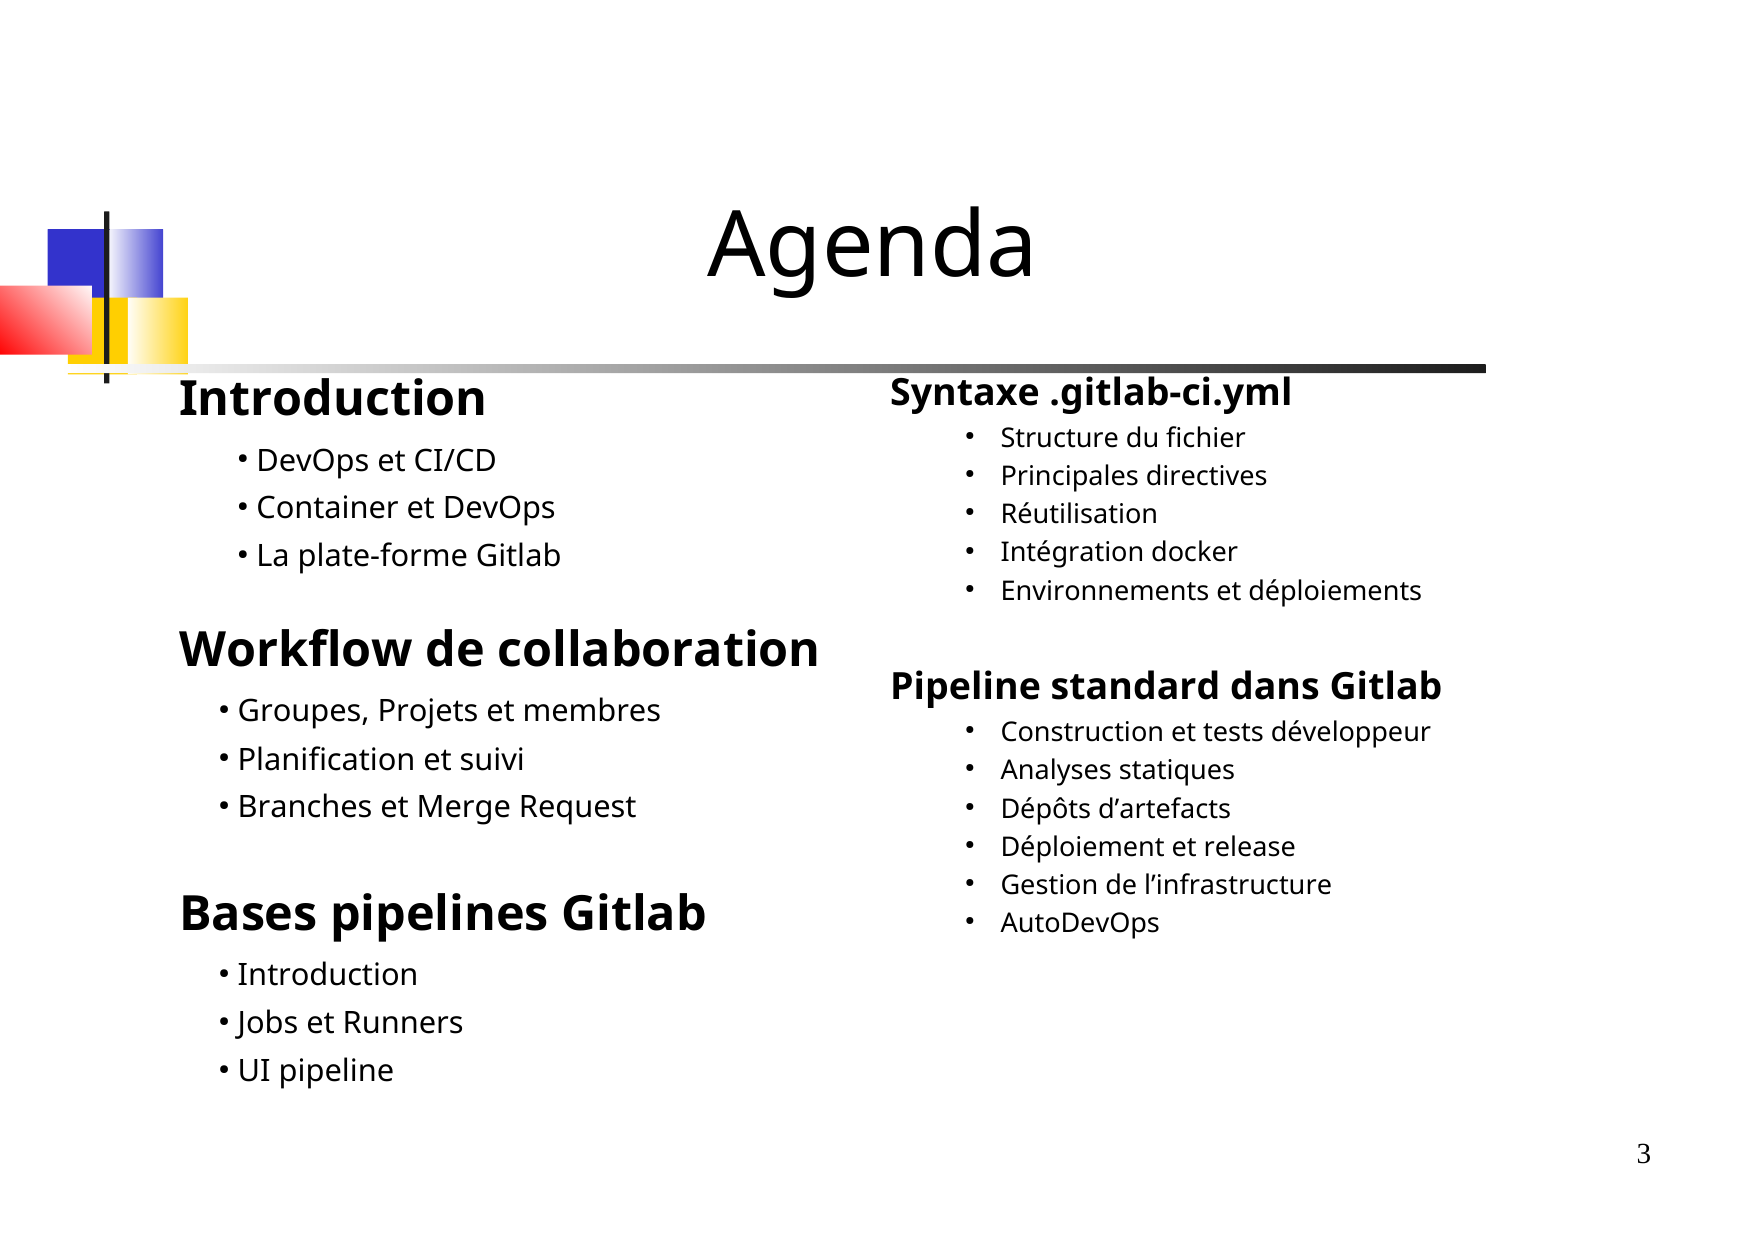

# Agenda
Introduction
DevOps et CI/CD
Container et DevOps
La plate-forme Gitlab
Workflow de collaboration
Groupes, Projets et membres
Planification et suivi
Branches et Merge Request
Bases pipelines Gitlab
Introduction
Jobs et Runners
UI pipeline
Syntaxe .gitlab-ci.yml
Structure du fichier
Principales directives
Réutilisation
Intégration docker
Environnements et déploiements
Pipeline standard dans Gitlab
Construction et tests développeur
Analyses statiques
Dépôts d’artefacts
Déploiement et release
Gestion de l’infrastructure
AutoDevOps